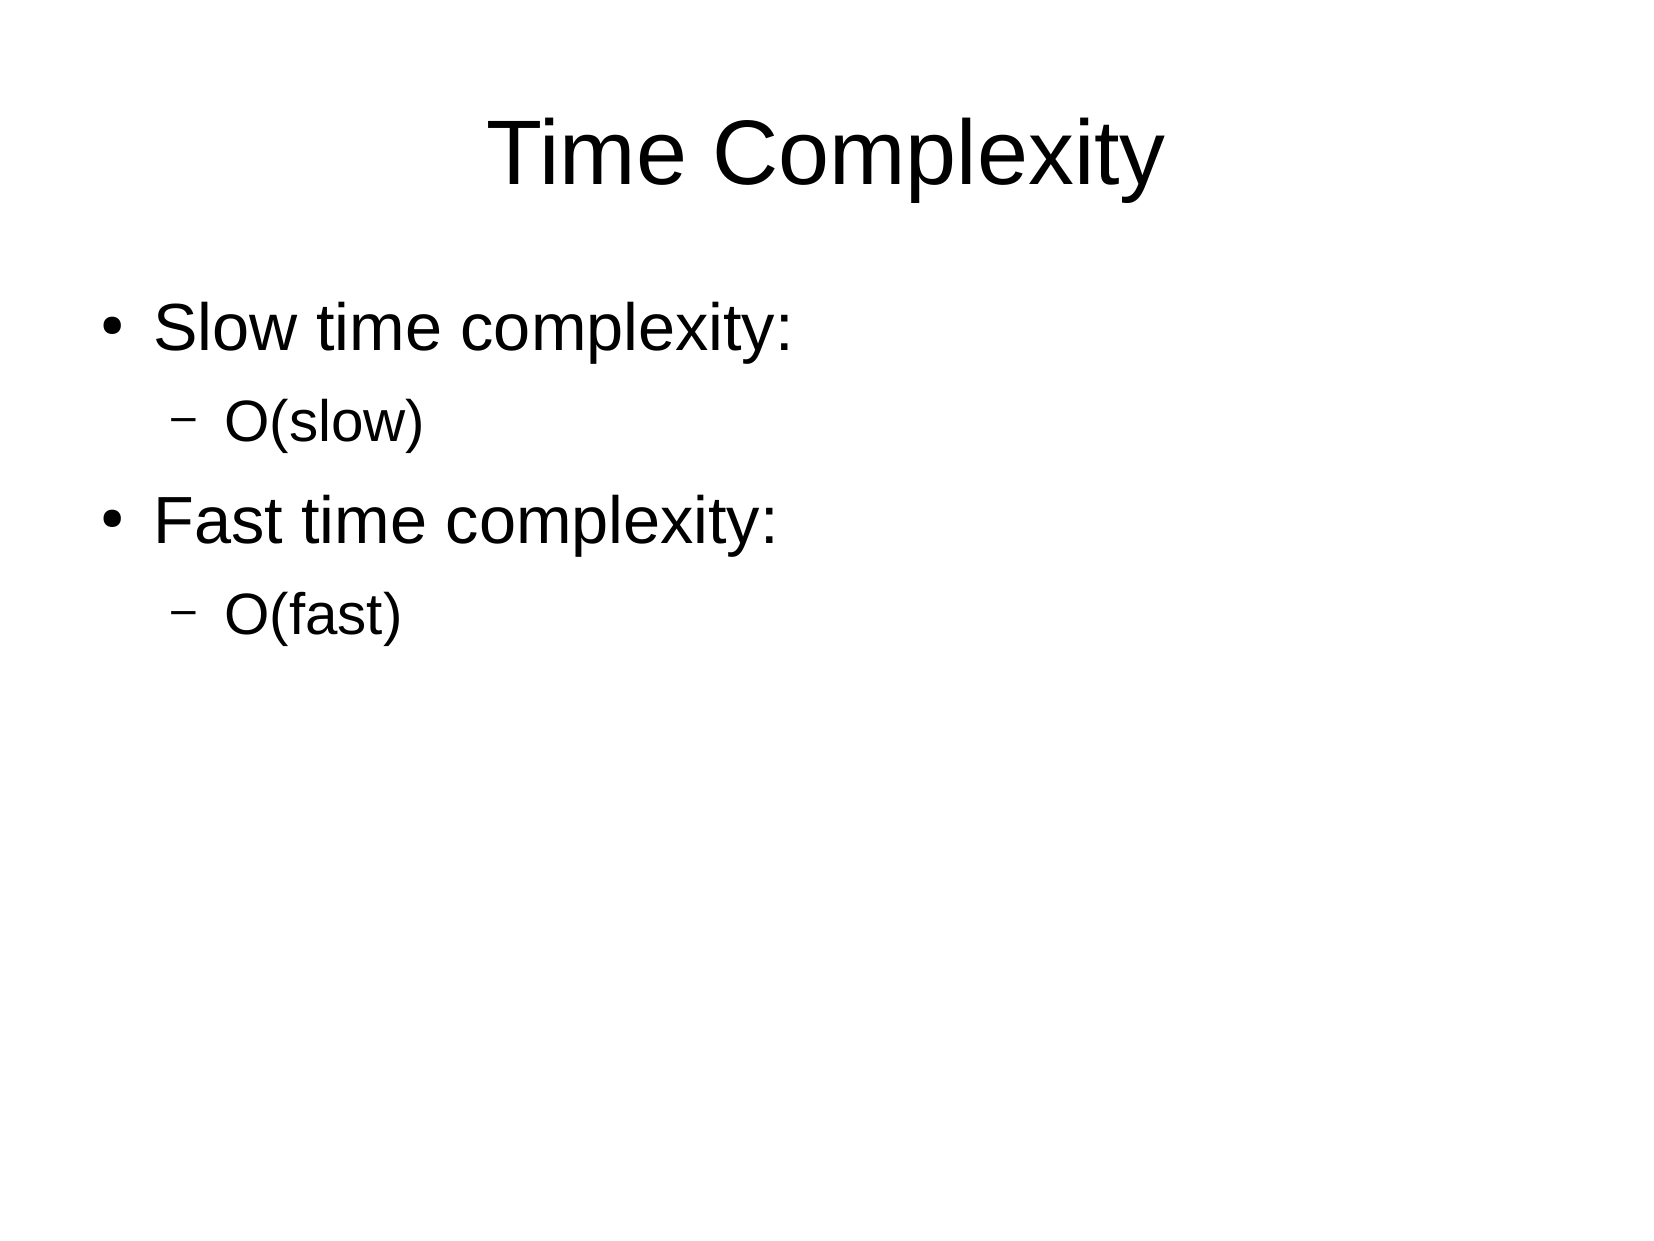

# Time Complexity
Slow time complexity:
O(slow)
Fast time complexity:
O(fast)